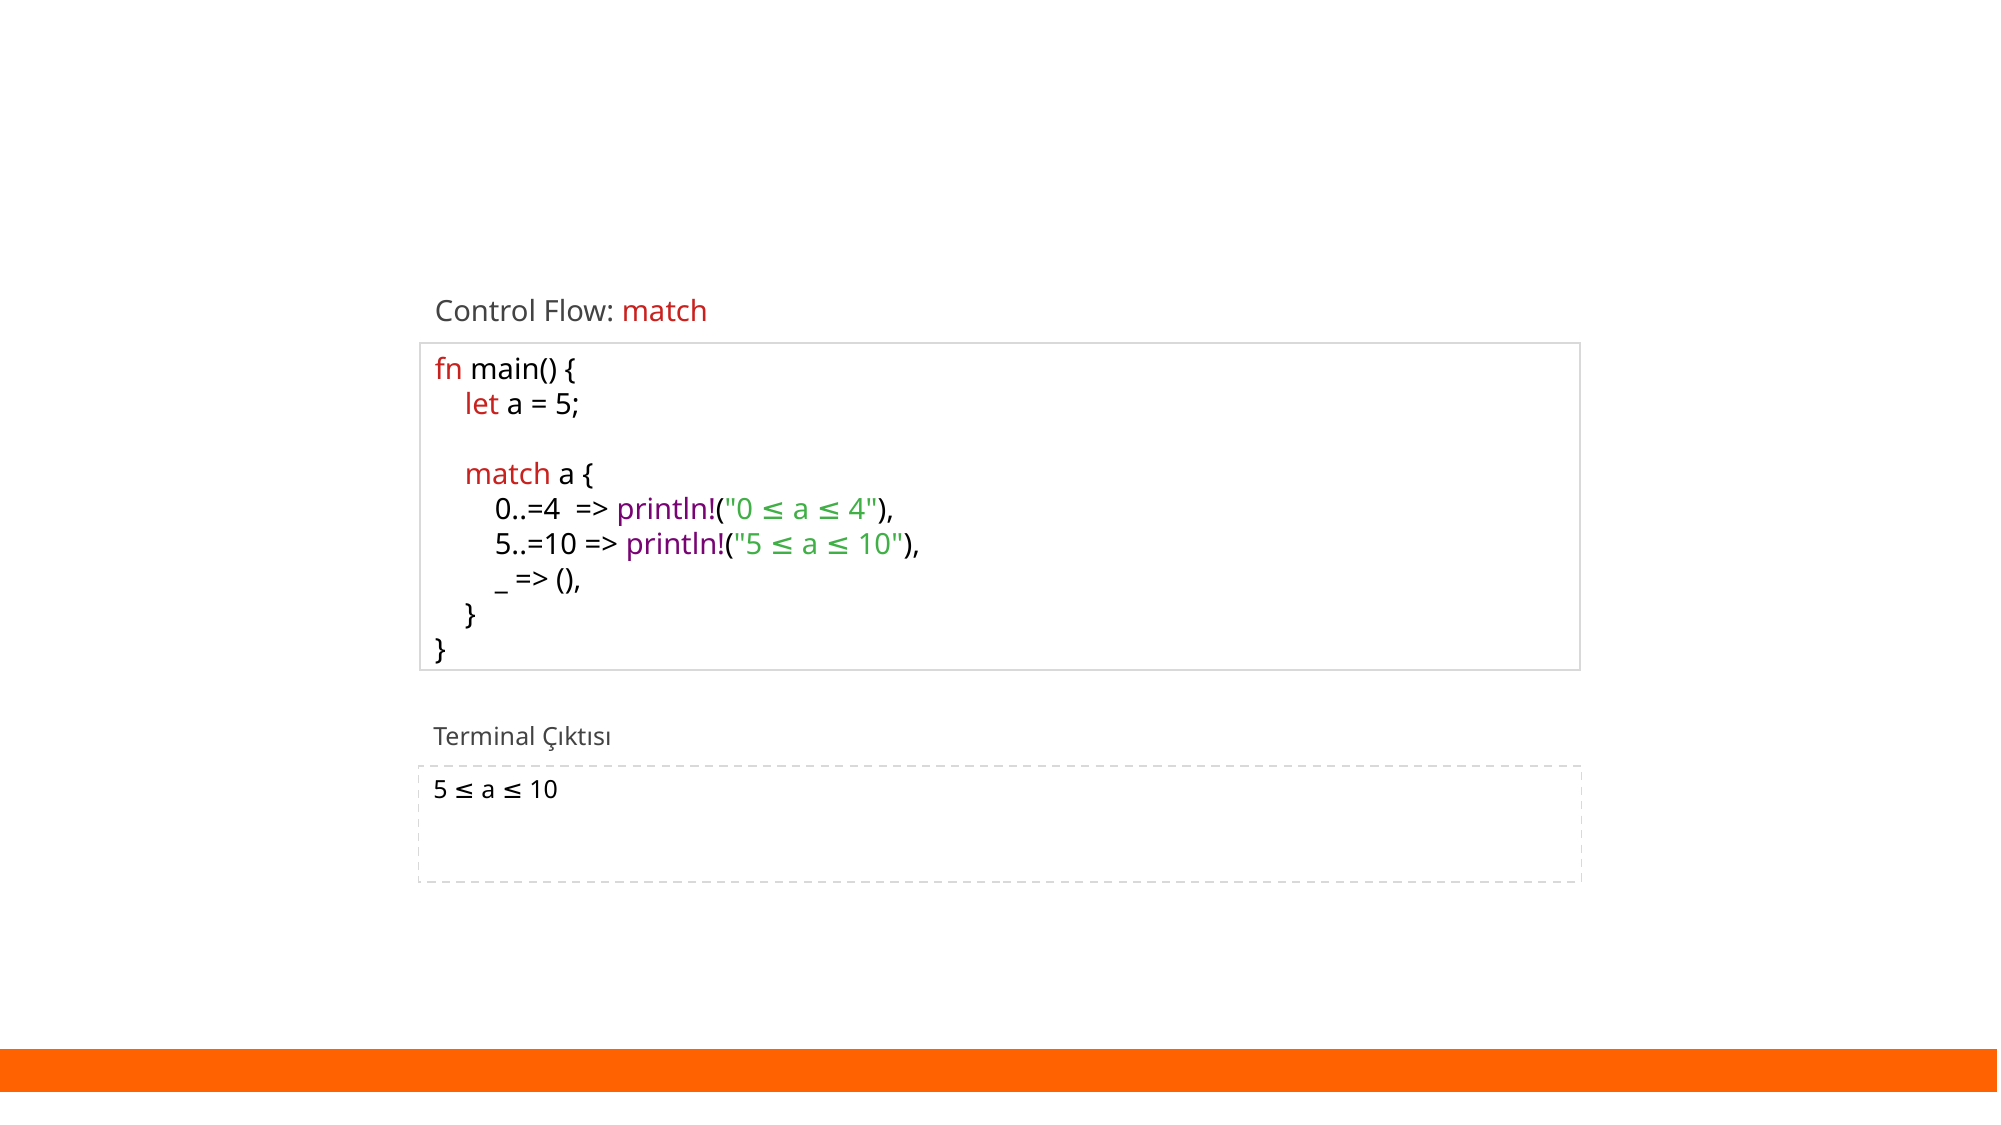

Control Flow: match
fn main() {
 let a = 5;
 match a {
 0..=4 => println!("0 ≤ a ≤ 4"),
 5..=10 => println!("5 ≤ a ≤ 10"),
 _ => (),
 }
}
Terminal Çıktısı
5 ≤ a ≤ 10